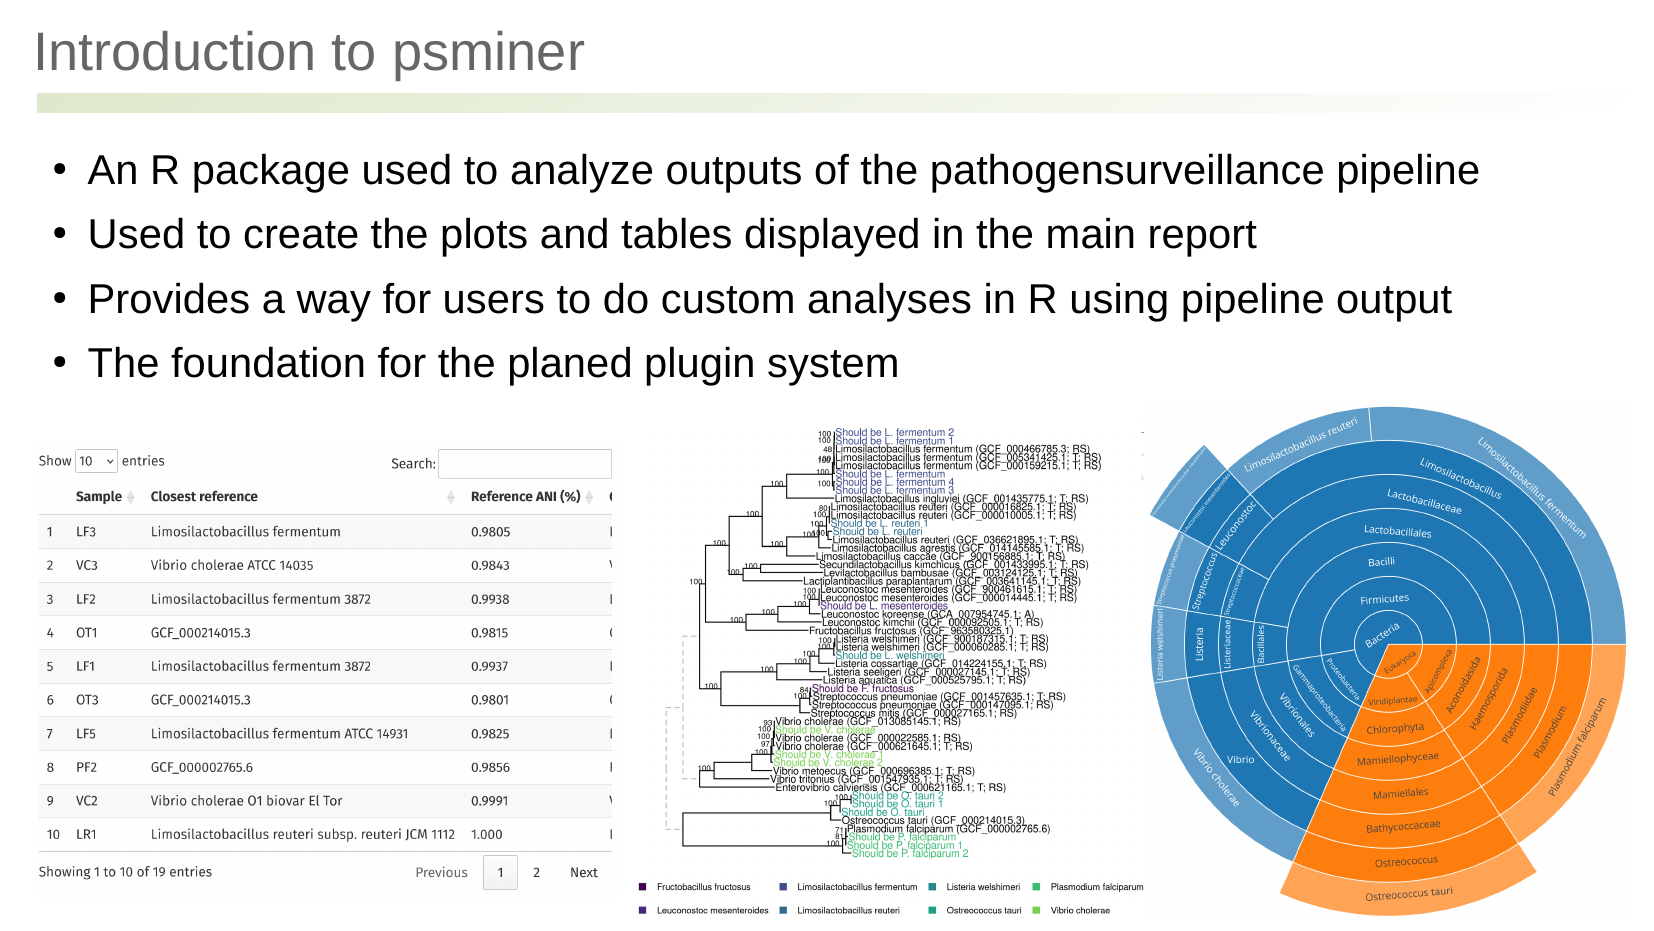

Introduction to psminer
An R package used to analyze outputs of the pathogensurveillance pipeline
Used to create the plots and tables displayed in the main report
Provides a way for users to do custom analyses in R using pipeline output
The foundation for the planed plugin system